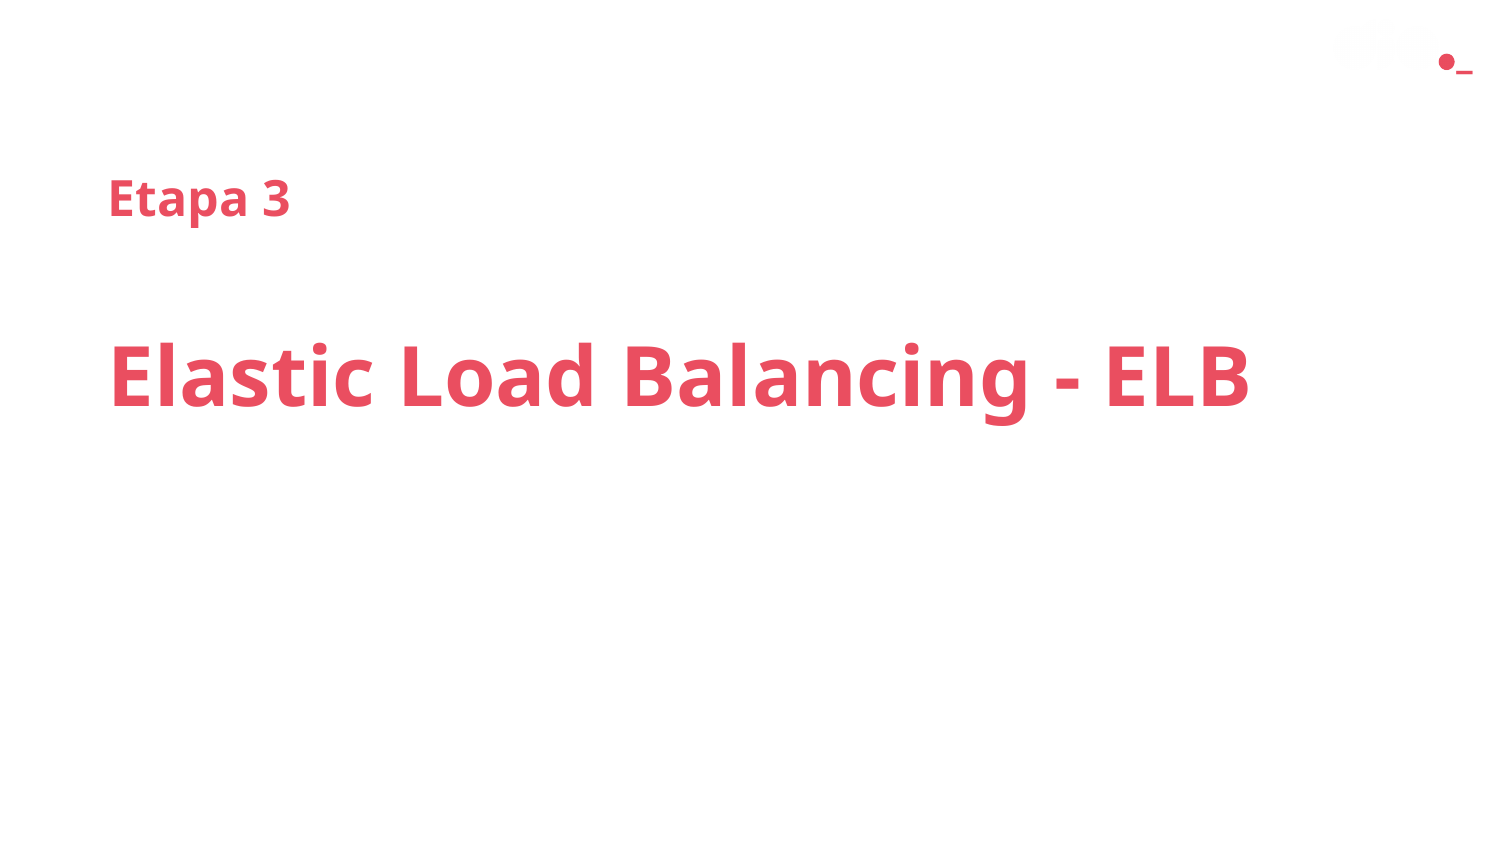

Etapa 3
Elastic Load Balancing - ELB